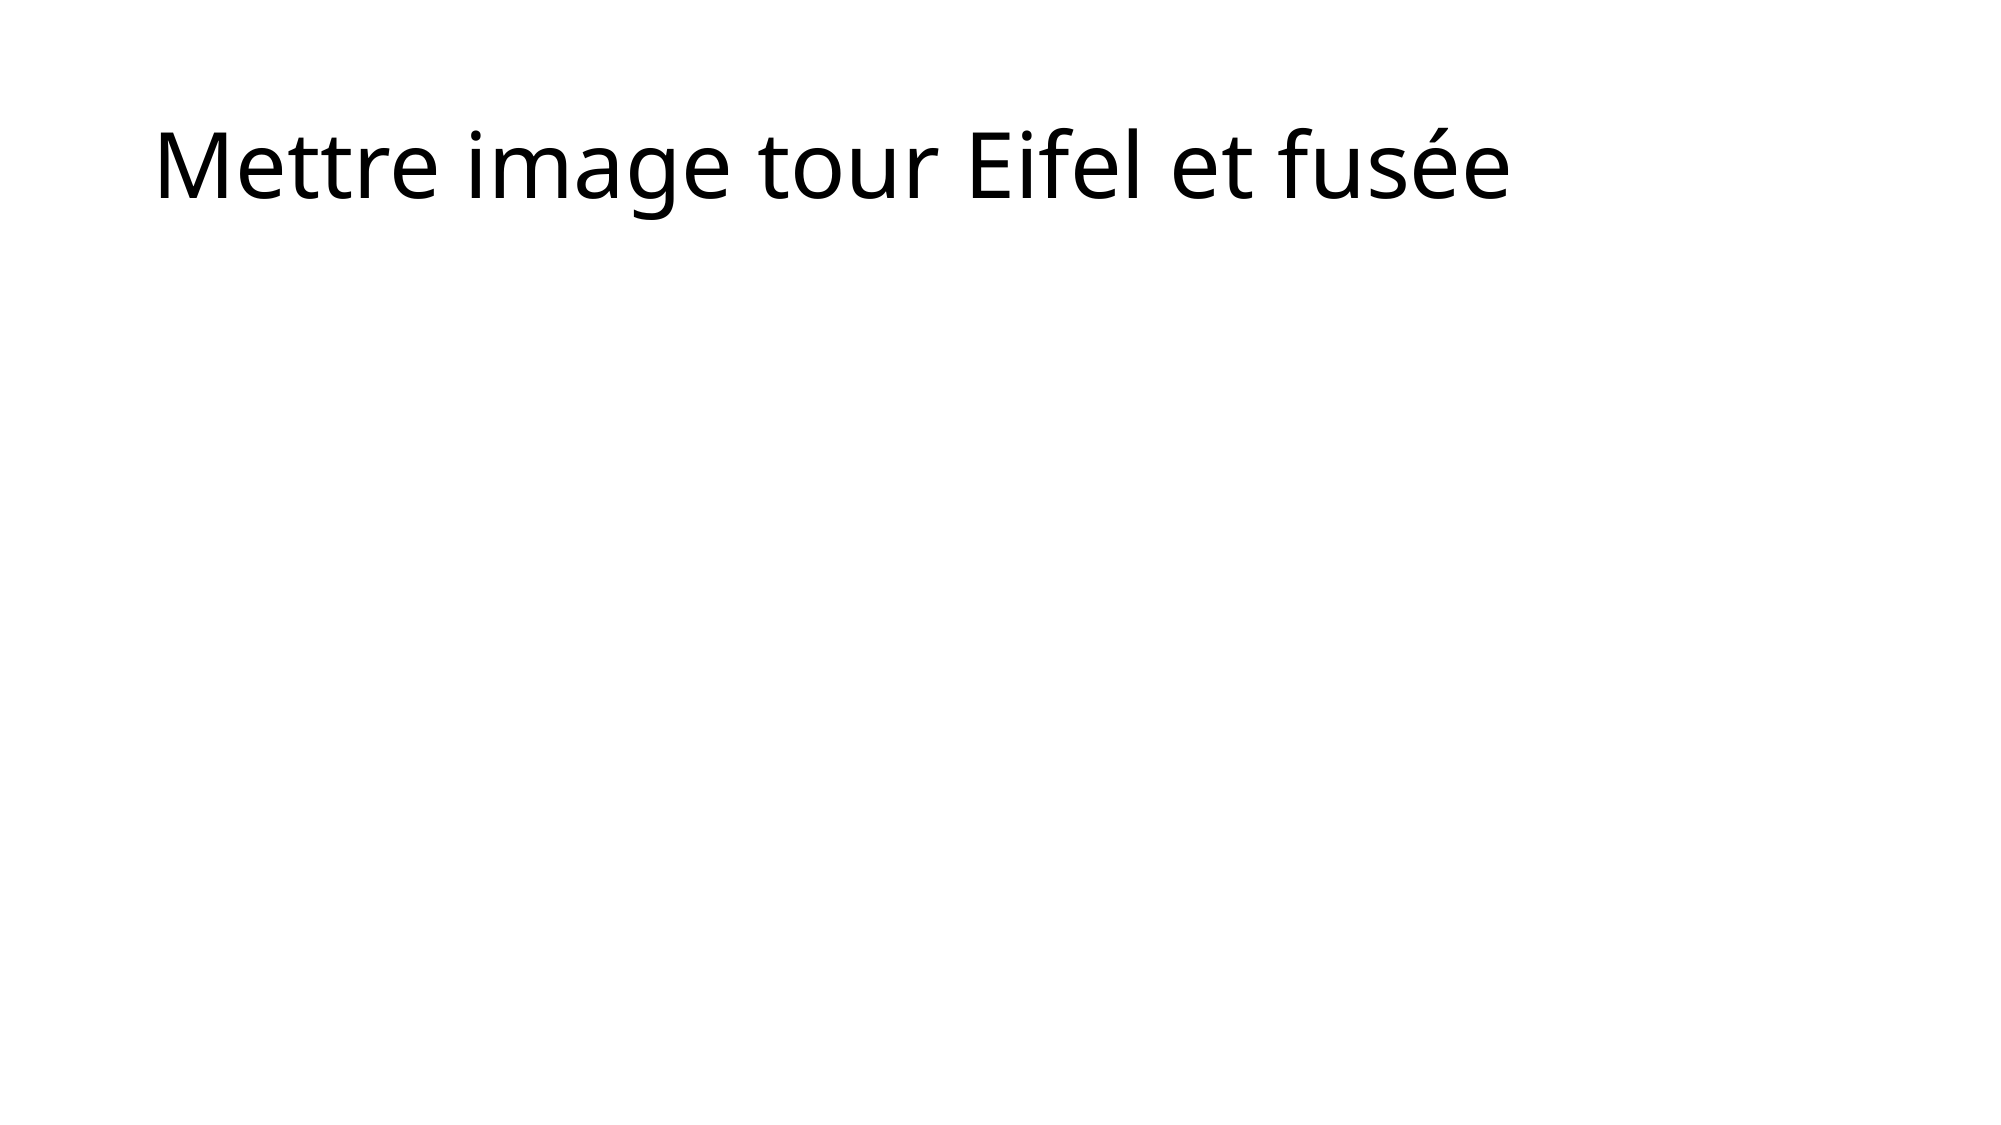

# Mettre image tour Eifel et fusée